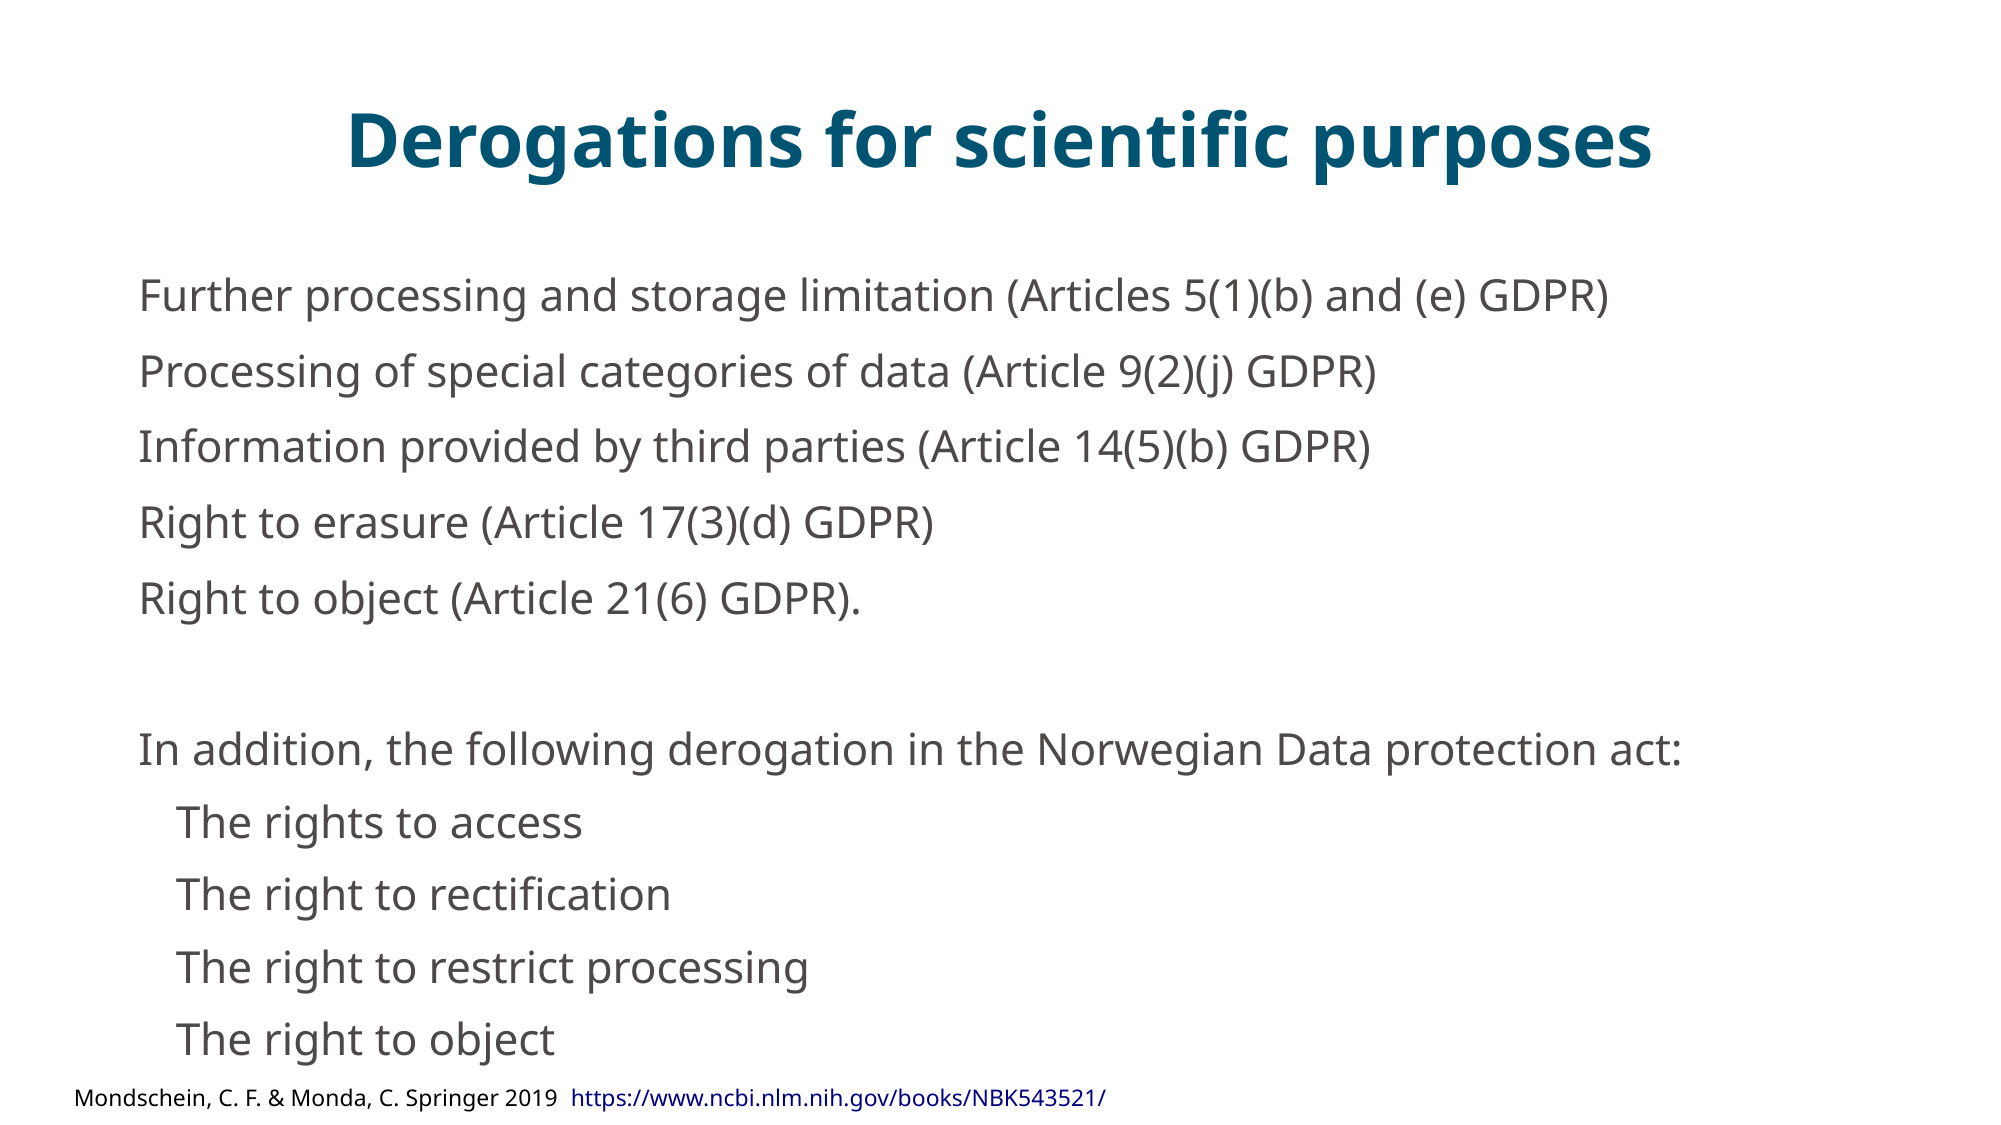

# Derogations for scientific purposes
Further processing and storage limitation (Articles 5(1)(b) and (e) GDPR)
Processing of special categories of data (Article 9(2)(j) GDPR)
Information provided by third parties (Article 14(5)(b) GDPR)
Right to erasure (Article 17(3)(d) GDPR)
Right to object (Article 21(6) GDPR).
In addition, the following derogation in the Norwegian Data protection act:
The rights to access
The right to rectification
The right to restrict processing
The right to object
Mondschein, C. F. & Monda, C. Springer 2019 https://www.ncbi.nlm.nih.gov/books/NBK543521/